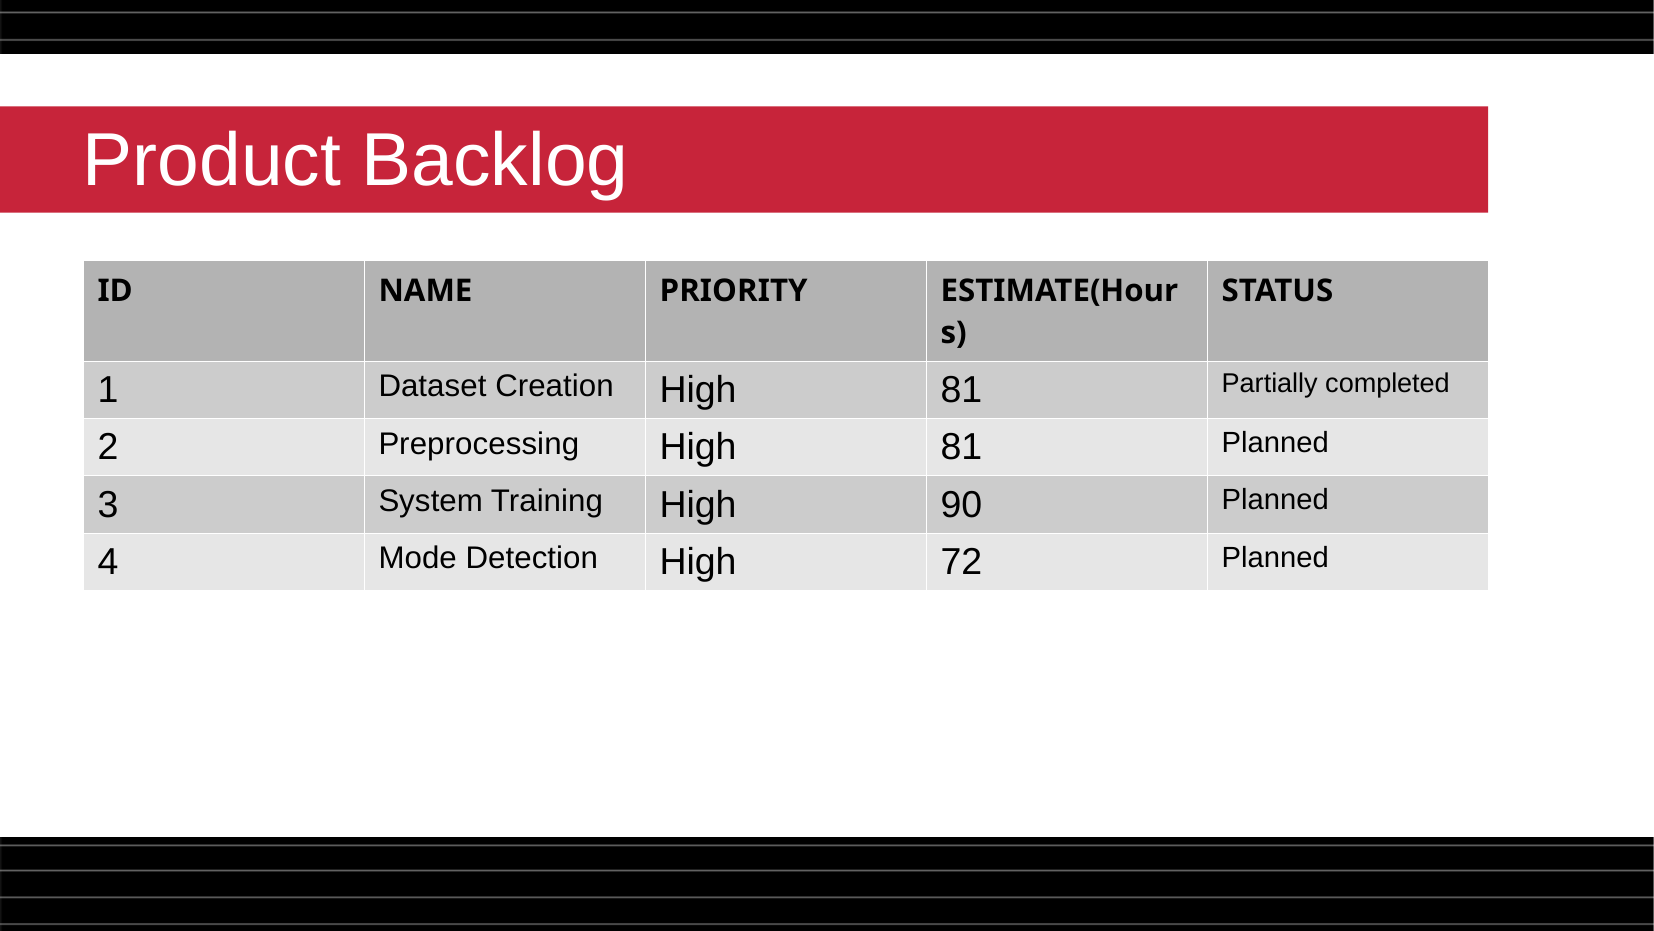

# Product Backlog
| ID | NAME | PRIORITY | ESTIMATE(Hours) | STATUS |
| --- | --- | --- | --- | --- |
| 1 | Dataset Creation | High | 81 | Partially completed |
| 2 | Preprocessing | High | 81 | Planned |
| 3 | System Training | High | 90 | Planned |
| 4 | Mode Detection | High | 72 | Planned |